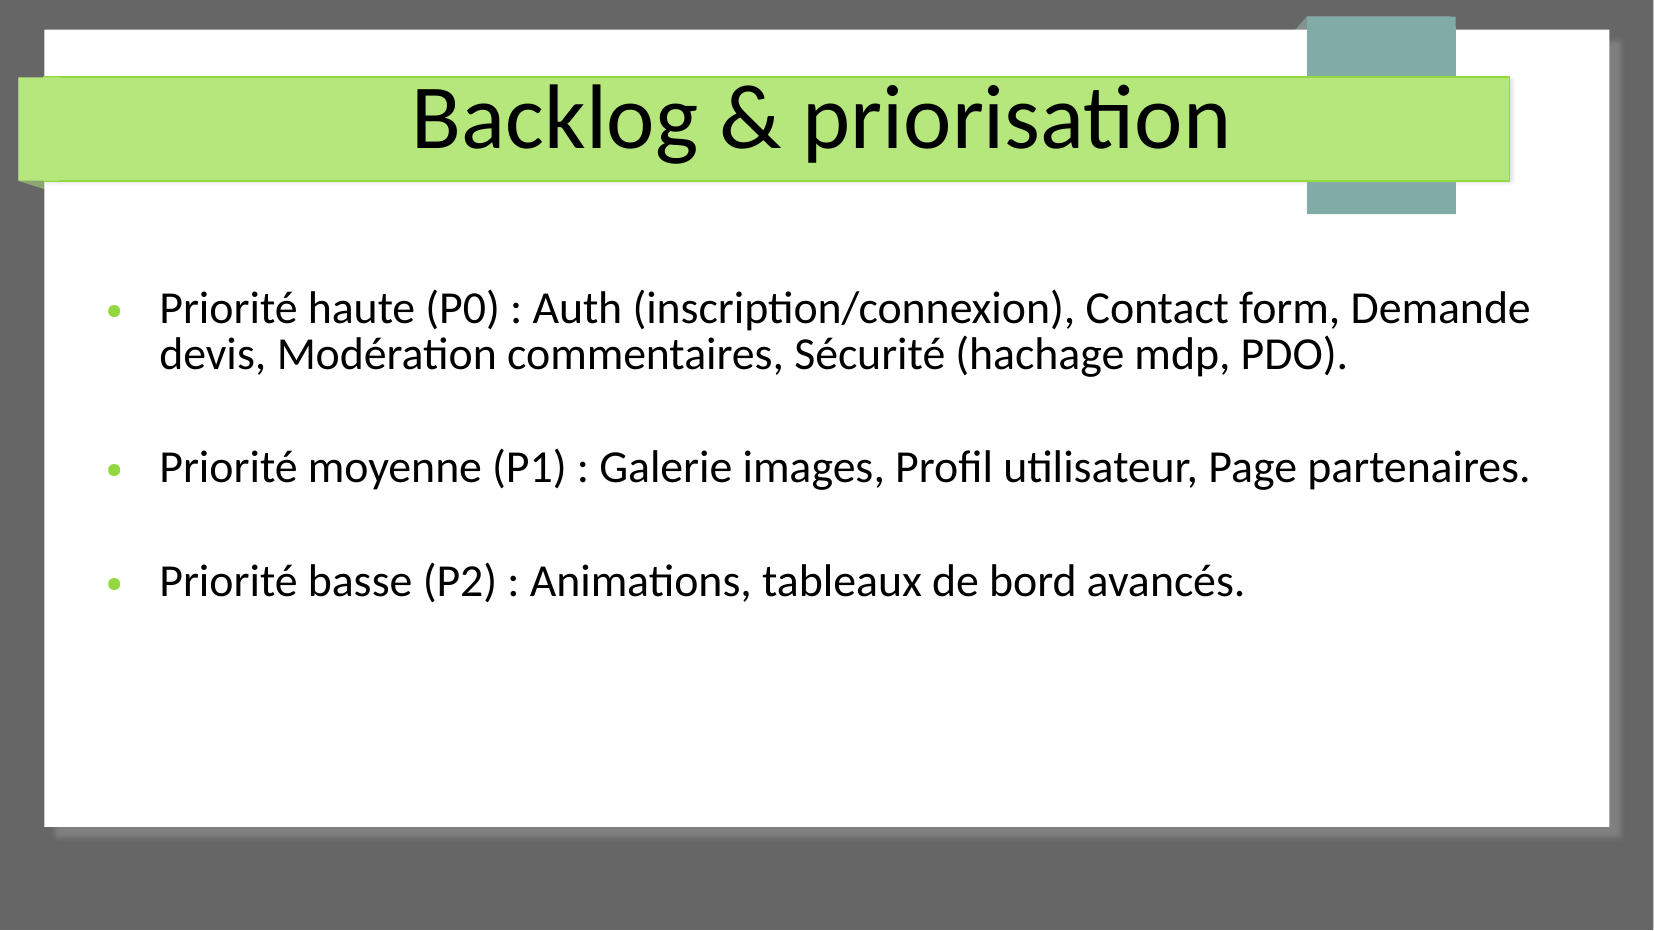

# Backlog & priorisation
Priorité haute (P0) : Auth (inscription/connexion), Contact form, Demande devis, Modération commentaires, Sécurité (hachage mdp, PDO).
Priorité moyenne (P1) : Galerie images, Profil utilisateur, Page partenaires.
Priorité basse (P2) : Animations, tableaux de bord avancés.